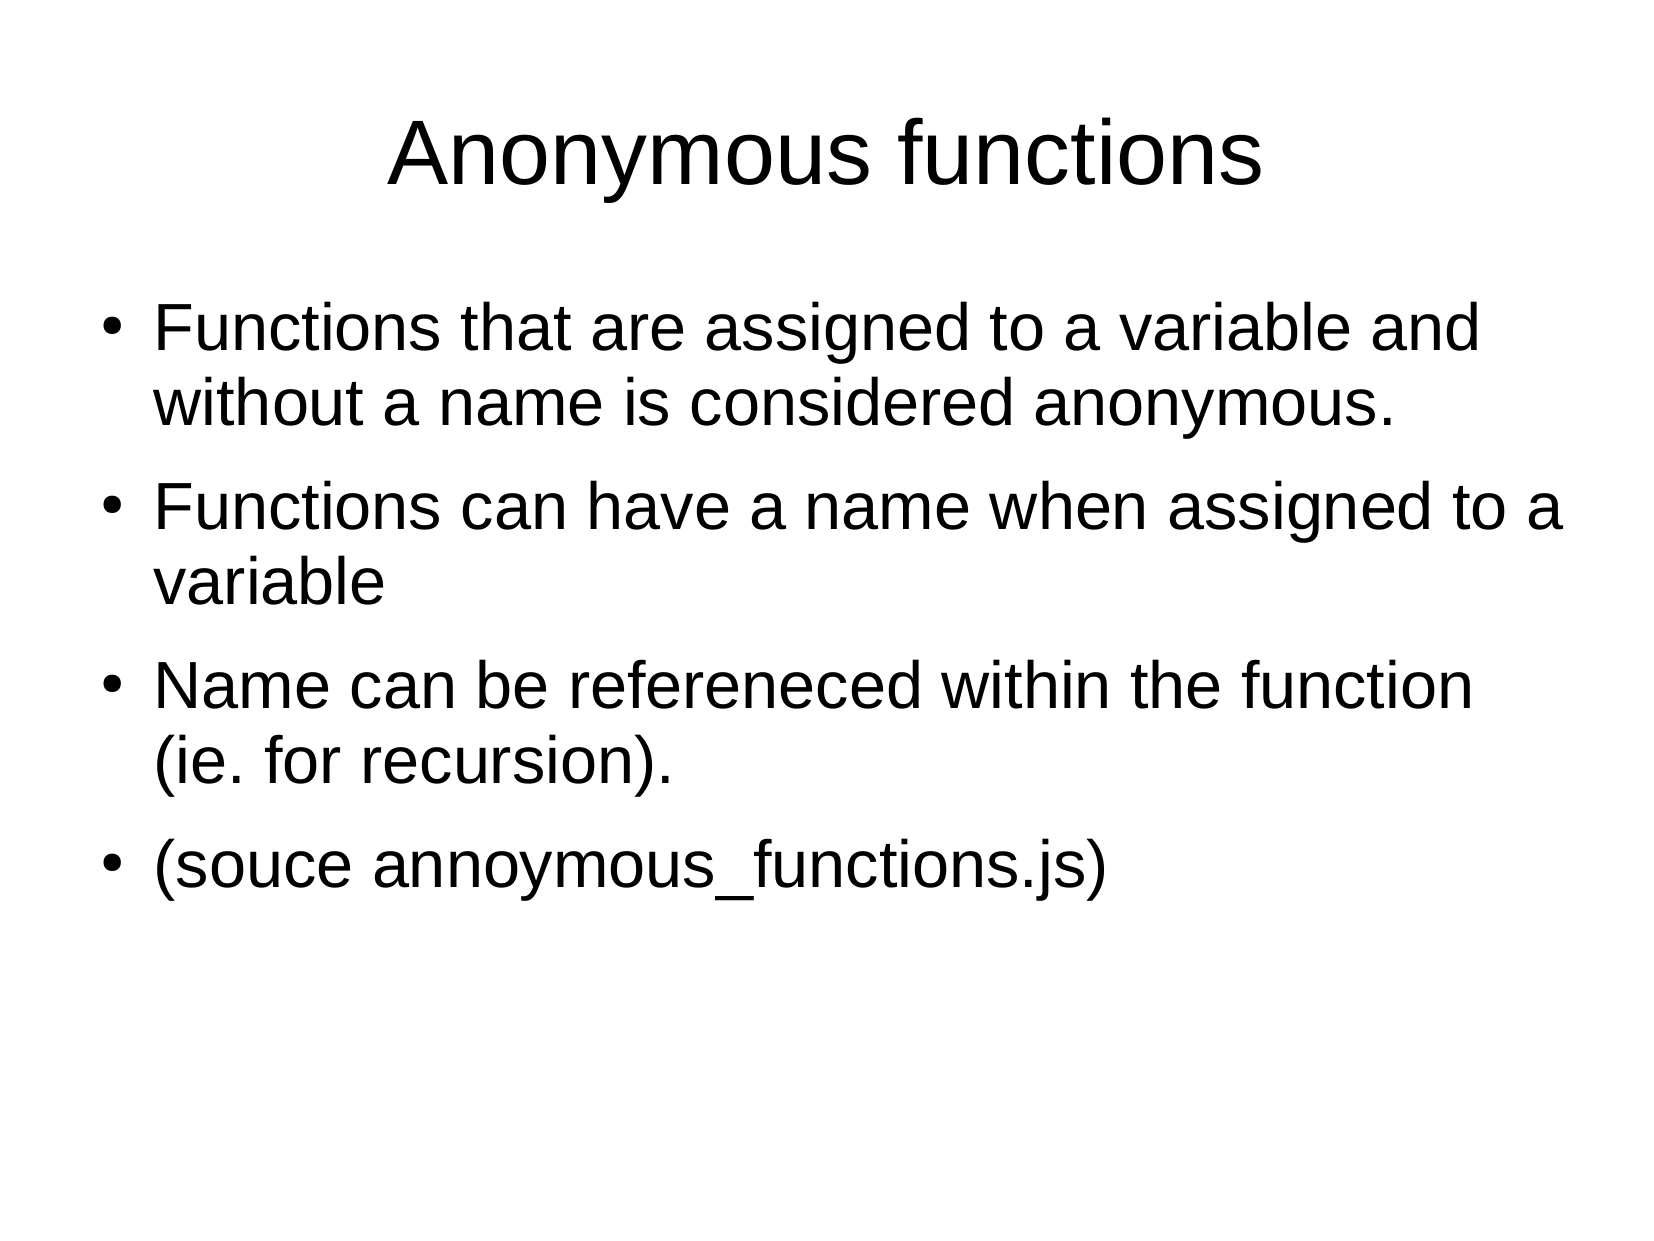

# Anonymous functions
Functions that are assigned to a variable and without a name is considered anonymous.
Functions can have a name when assigned to a variable
Name can be refereneced within the function (ie. for recursion).
(souce annoymous_functions.js)